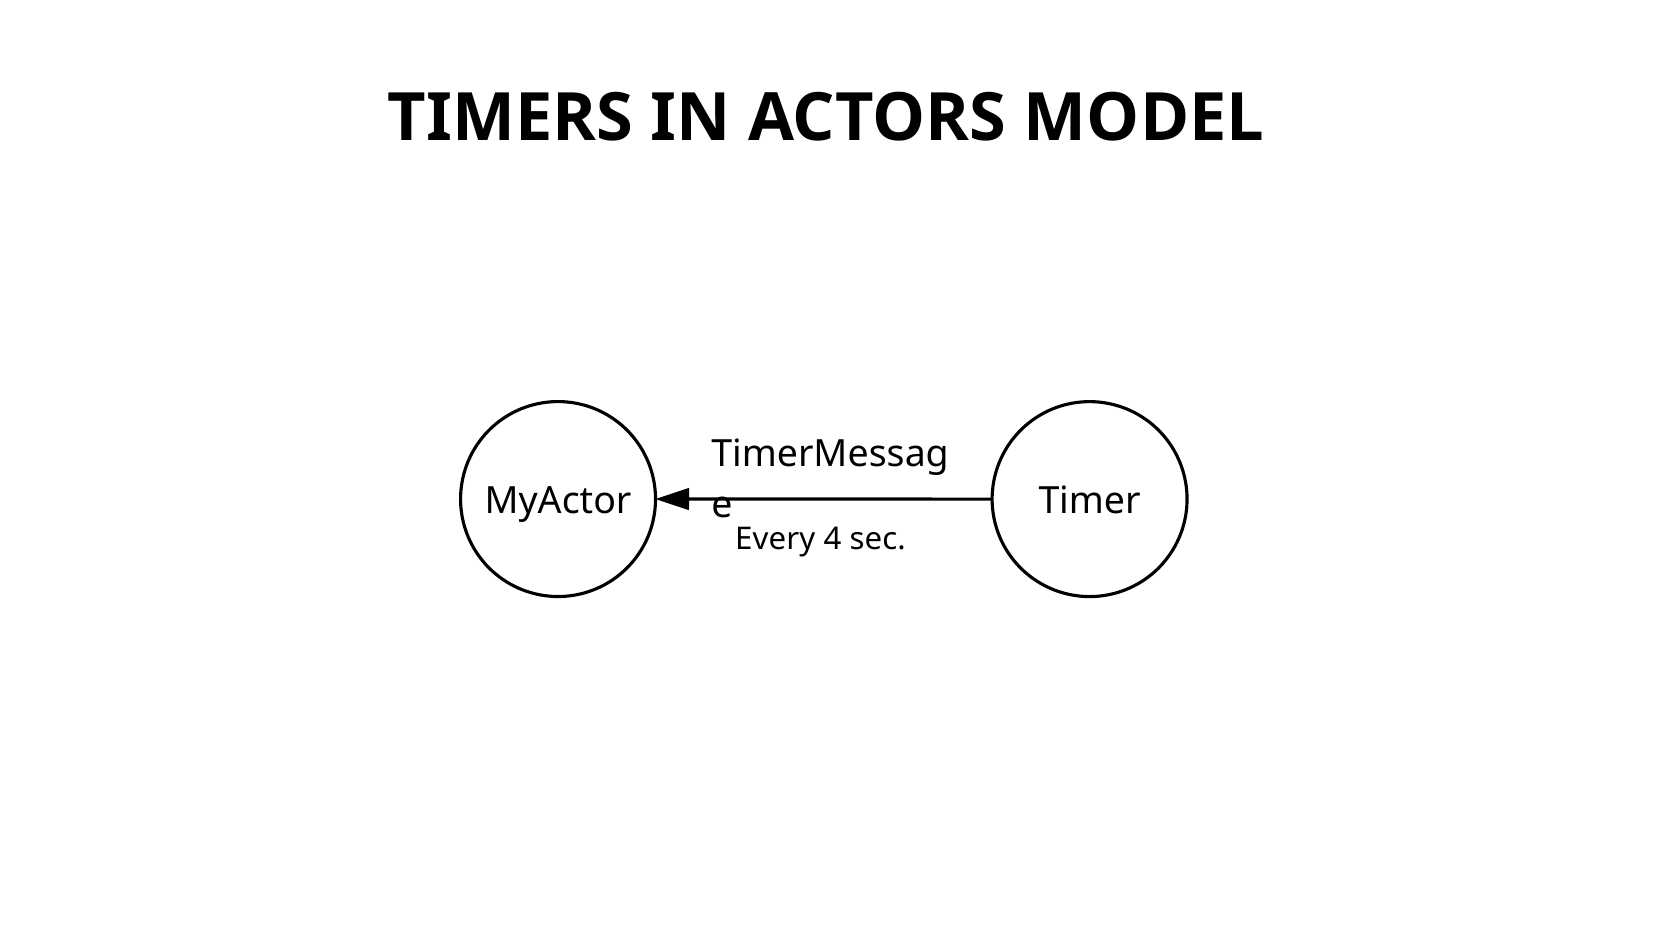

# TIMERS IN ACTORS MODEL
MyActor
Timer
TimerMessage
Every 4 sec.